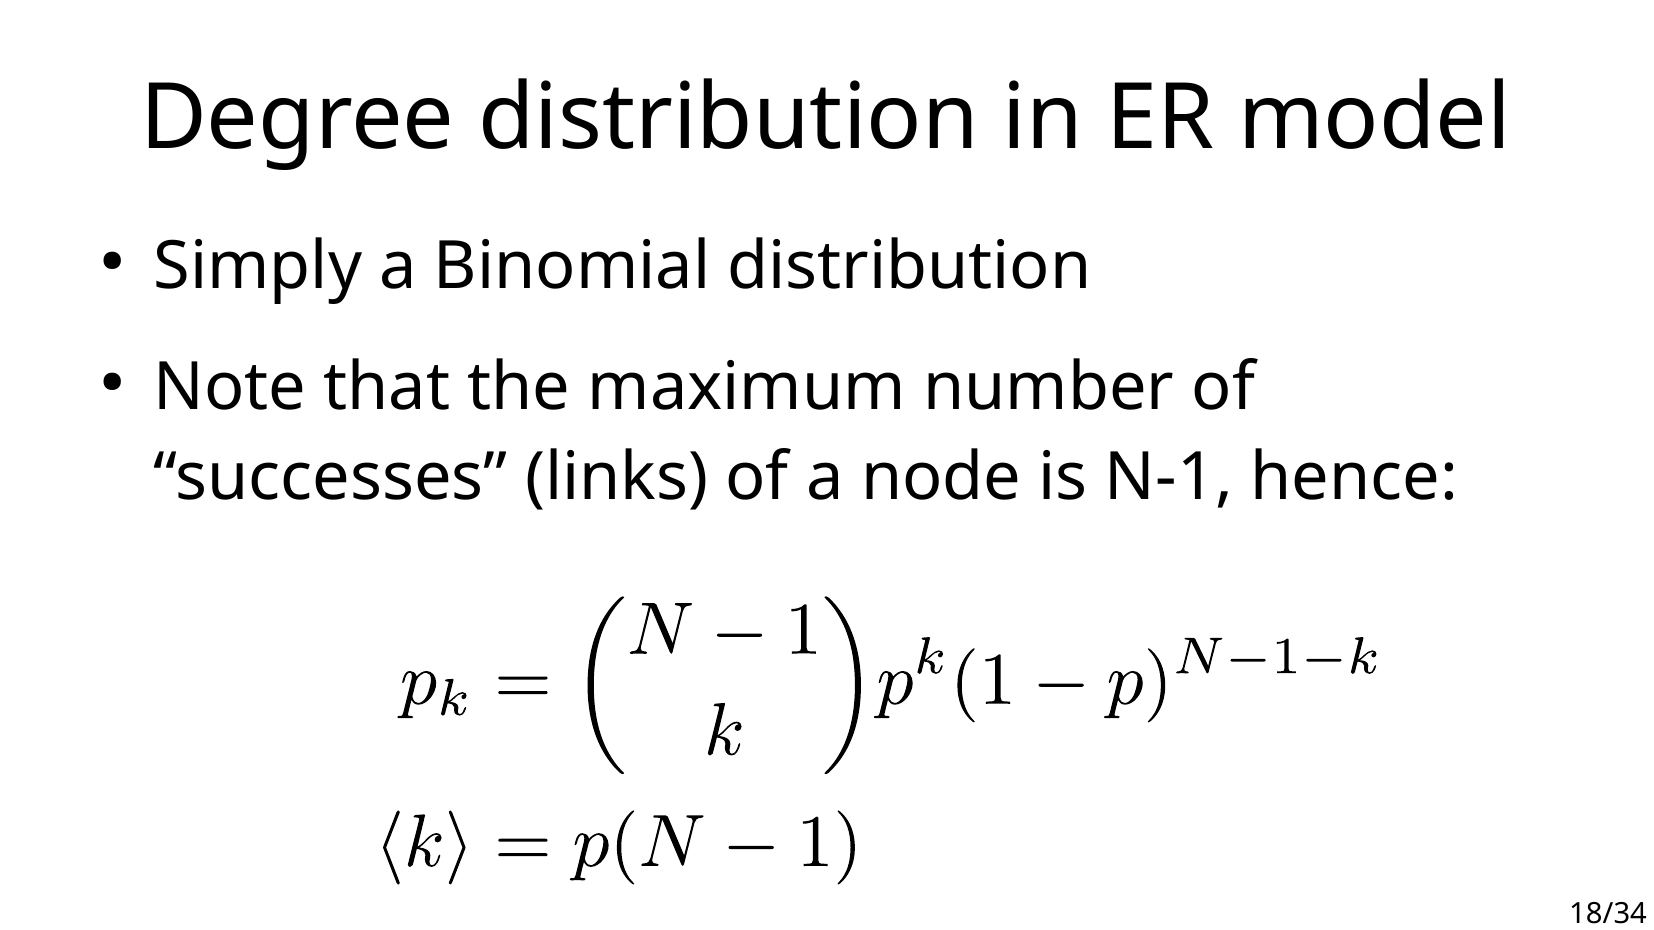

# Degree distribution in ER model
Simply a Binomial distribution
Note that the maximum number of “successes” (links) of a node is N-1, hence:
18